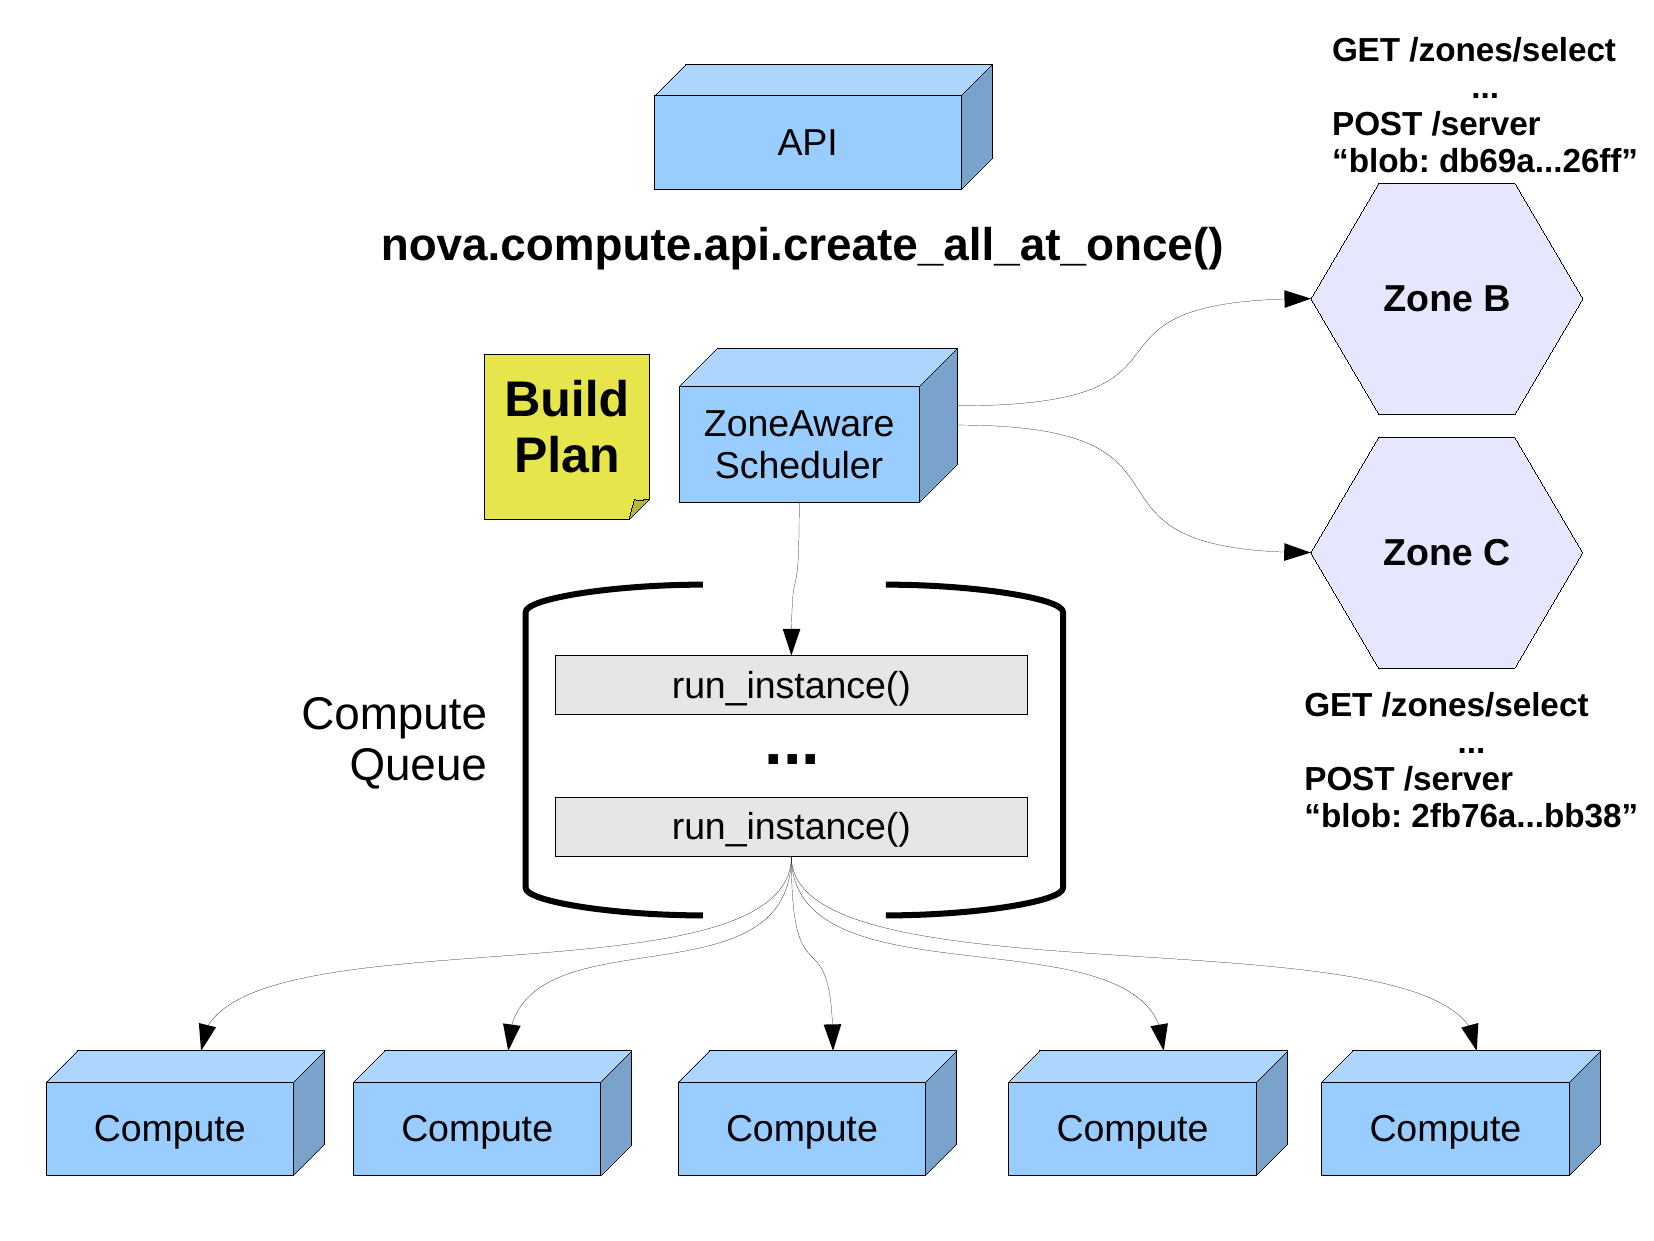

GET /zones/select
...
POST /server
“blob: db69a...26ff”
API
Zone B
nova.compute.api.create_all_at_once()
ZoneAware
Scheduler
Build
Plan
Zone C
run_instance()
GET /zones/select
...
POST /server
“blob: 2fb76a...bb38”
Compute
Queue
...
run_instance()
Compute
Compute
Compute
Compute
Compute